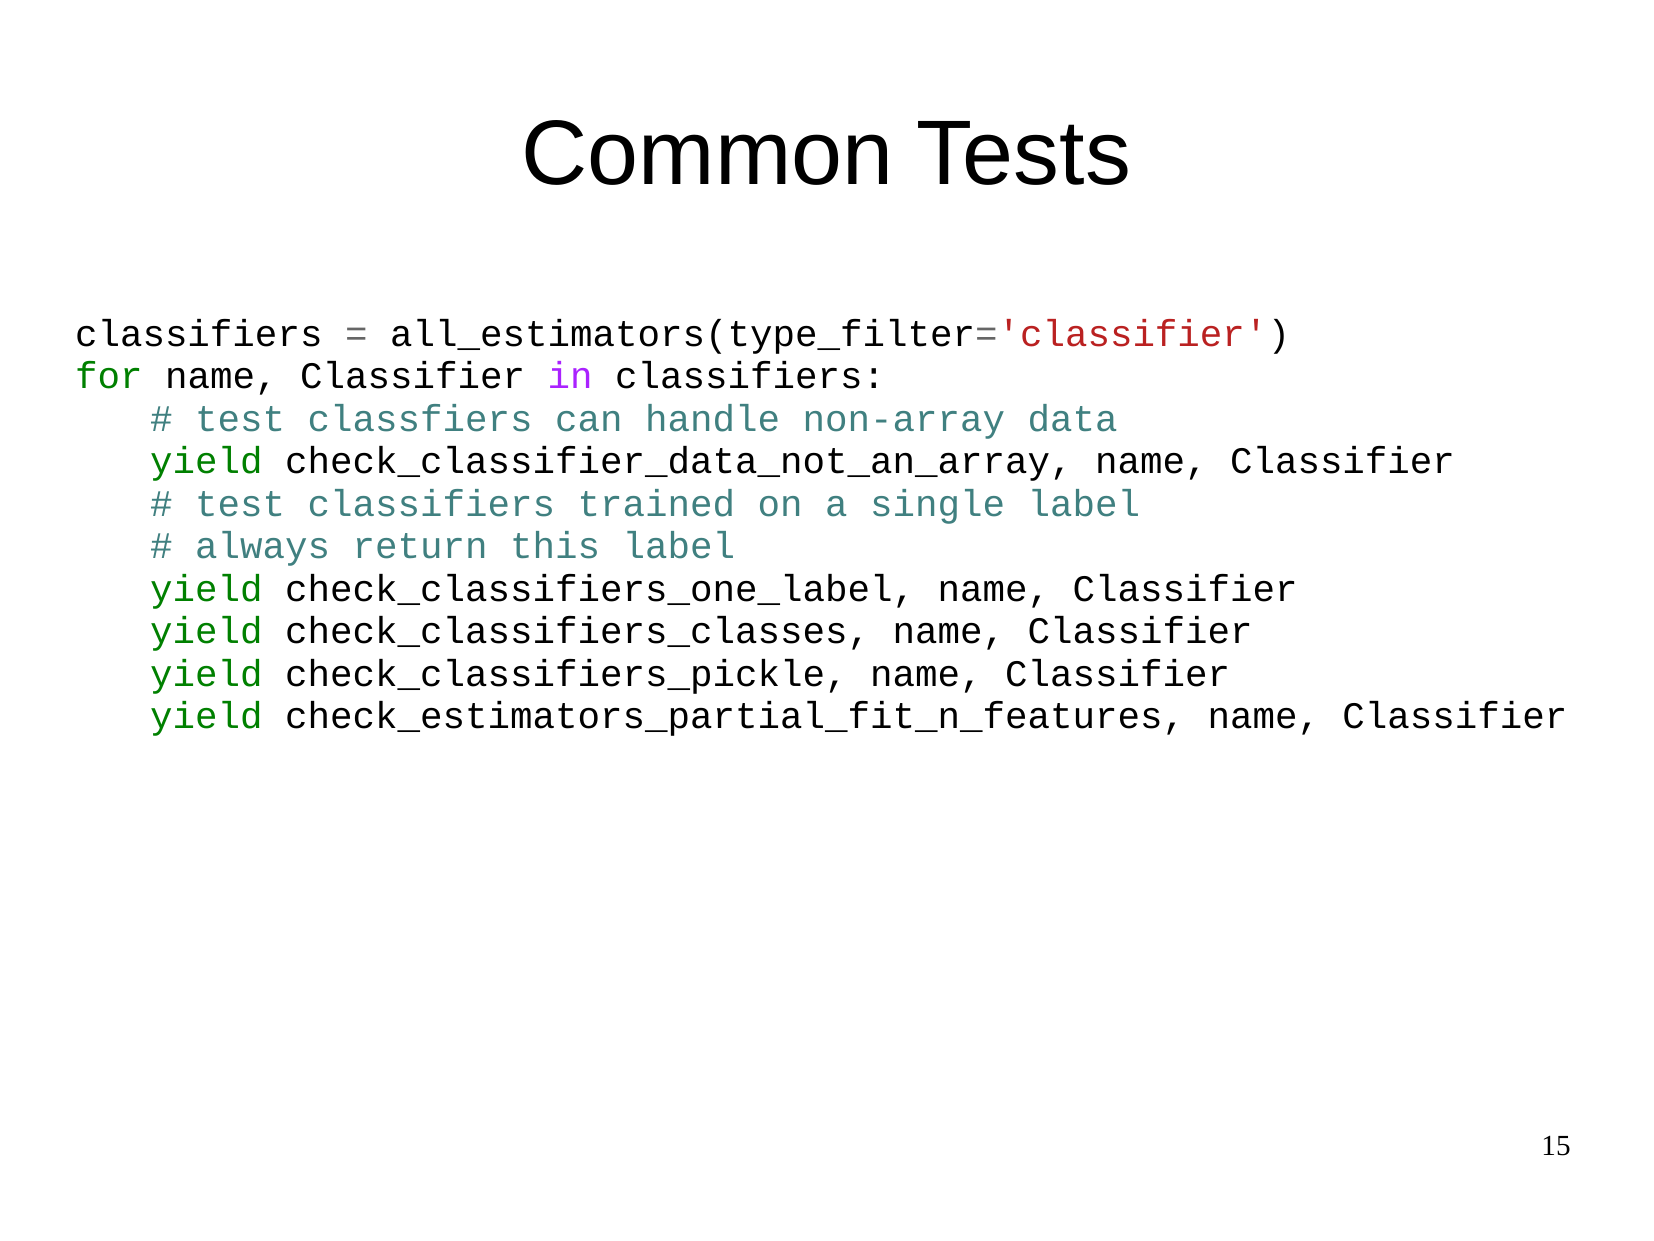

# Common Tests
classifiers = all_estimators(type_filter='classifier')
for name, Classifier in classifiers:
	# test classfiers can handle non-array data
	yield check_classifier_data_not_an_array, name, Classifier
	# test classifiers trained on a single label
 	# always return this label
	yield check_classifiers_one_label, name, Classifier
	yield check_classifiers_classes, name, Classifier
	yield check_classifiers_pickle, name, Classifier
	yield check_estimators_partial_fit_n_features, name, Classifier
15